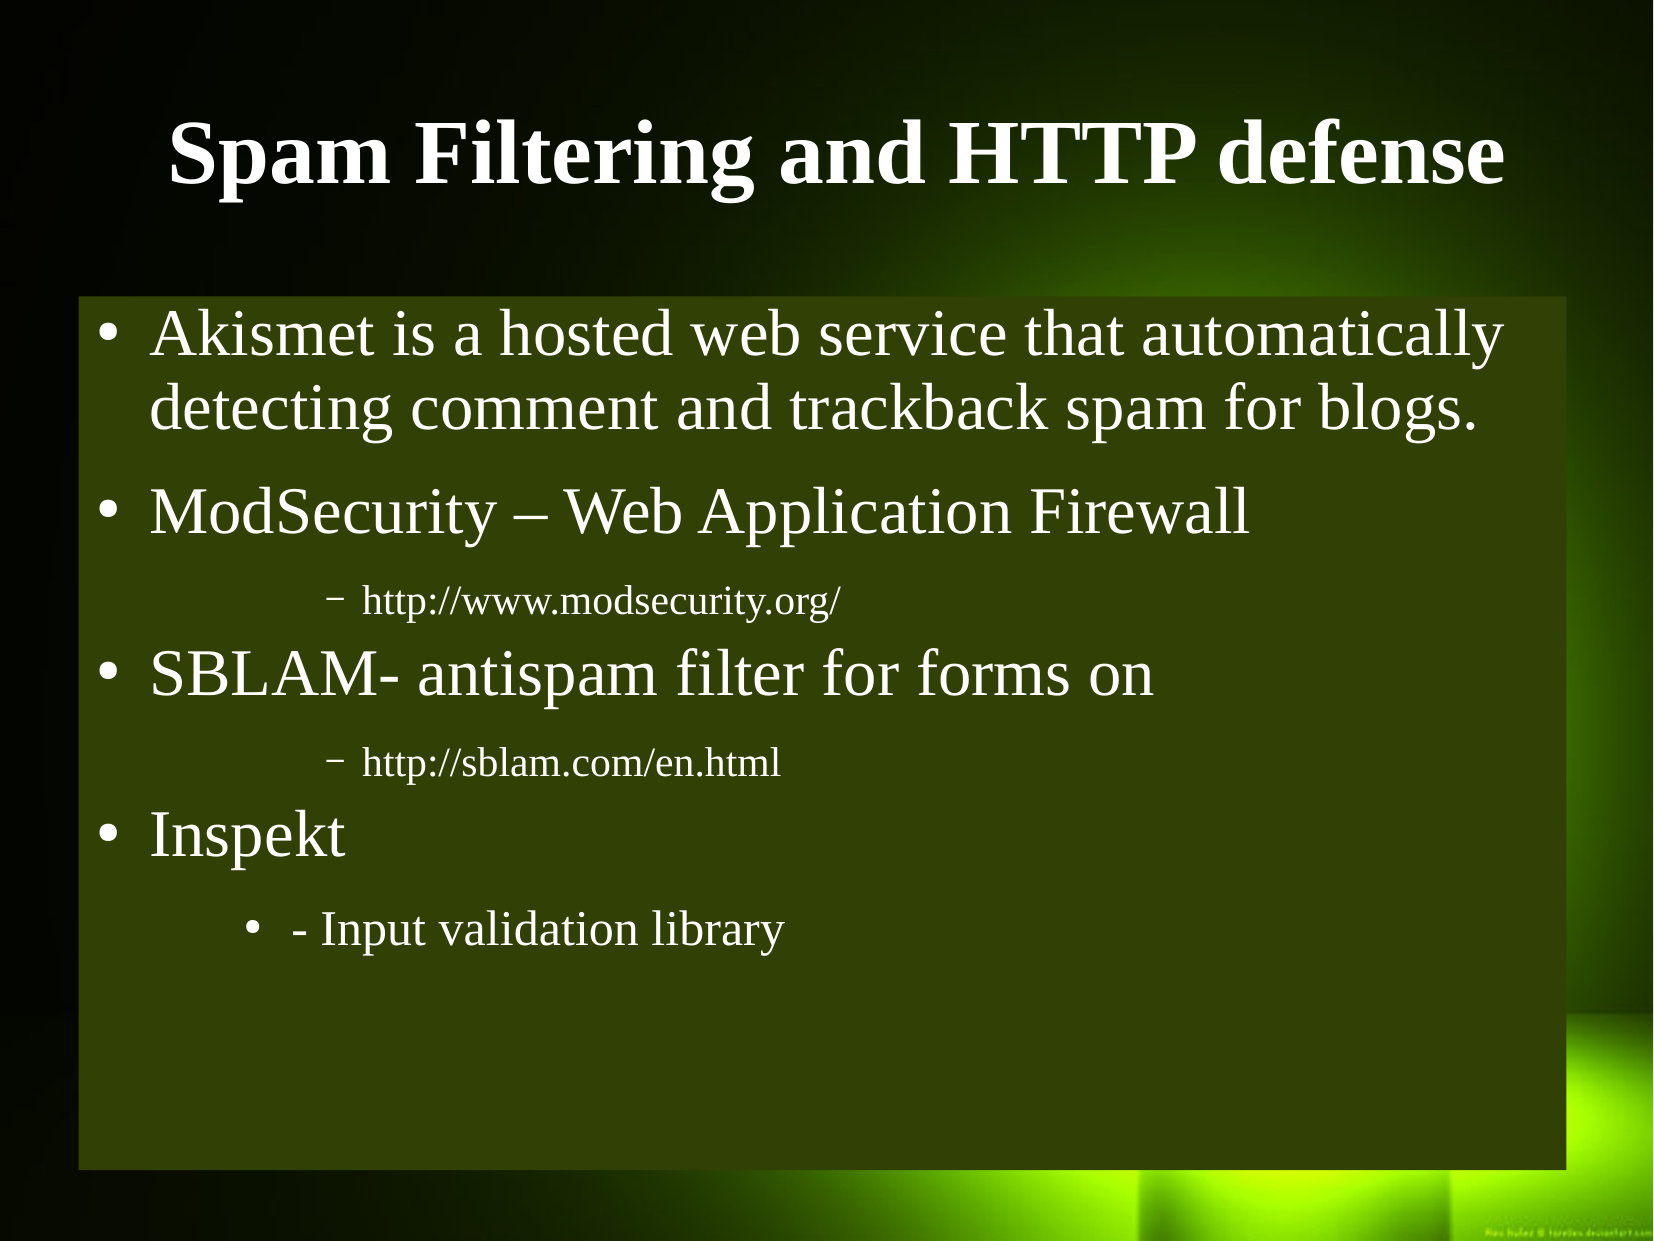

# Spam Filtering and HTTP defense
Akismet is a hosted web service that automatically detecting comment and trackback spam for blogs.
ModSecurity – Web Application Firewall
http://www.modsecurity.org/
SBLAM- antispam filter for forms on
http://sblam.com/en.html
Inspekt
- Input validation library